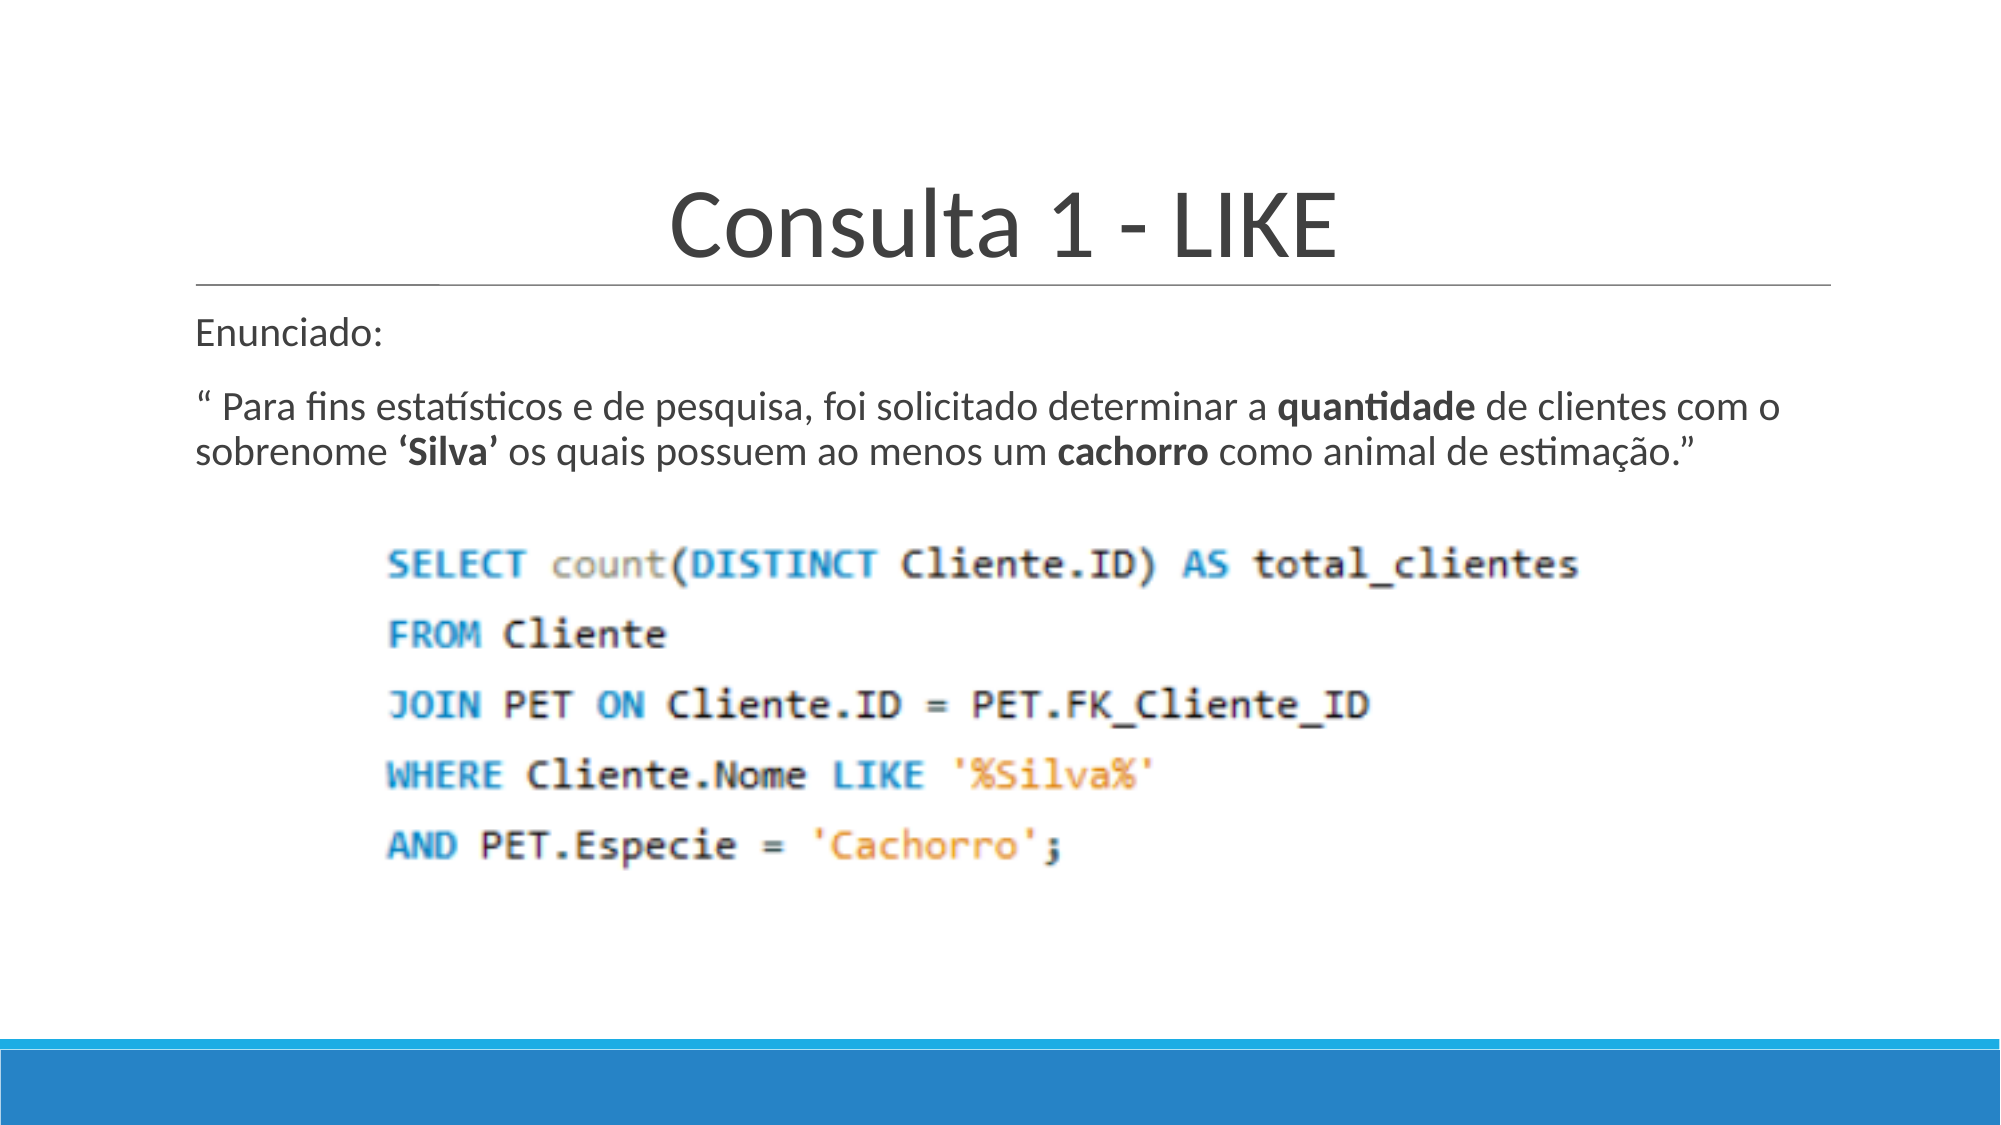

Consulta 1 - LIKE
Enunciado:
“ Para fins estatísticos e de pesquisa, foi solicitado determinar a quantidade de clientes com o sobrenome ‘Silva’ os quais possuem ao menos um cachorro como animal de estimação.”